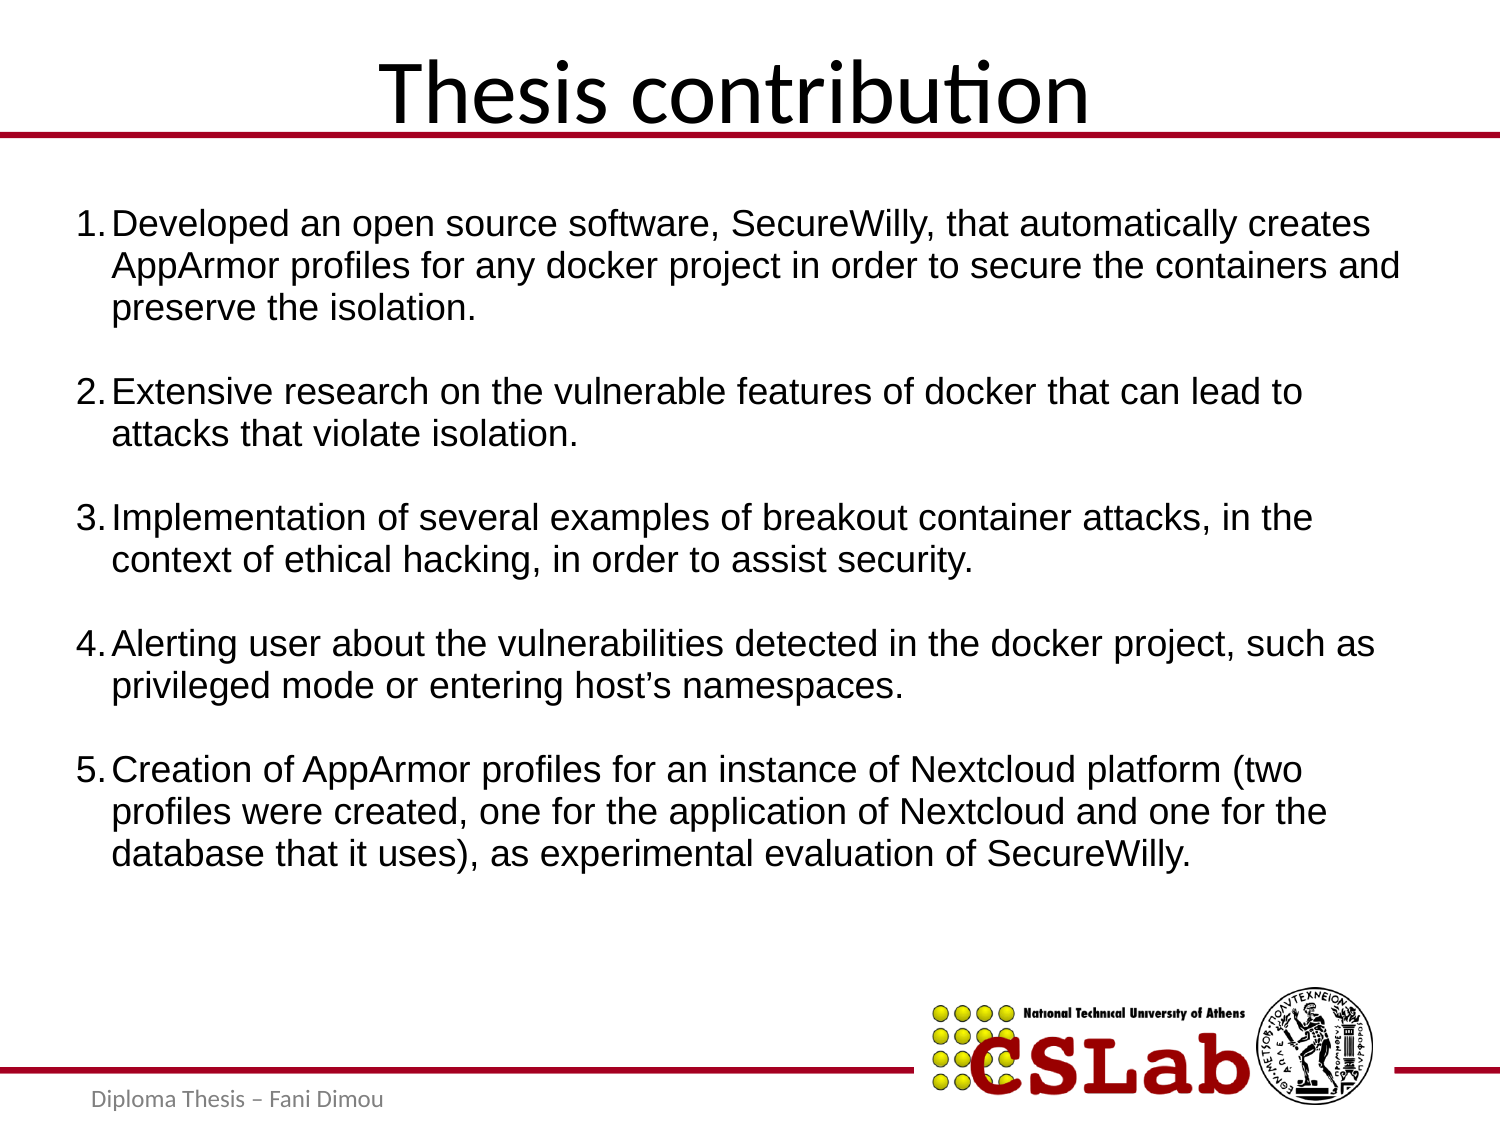

Thesis contribution
Developed an open source software, SecureWilly, that automatically creates AppArmor profiles for any docker project in order to secure the containers and preserve the isolation.
Extensive research on the vulnerable features of docker that can lead to attacks that violate isolation.
Implementation of several examples of breakout container attacks, in the context of ethical hacking, in order to assist security.
Alerting user about the vulnerabilities detected in the docker project, such as privileged mode or entering host’s namespaces.
Creation of AppArmor profiles for an instance of Nextcloud platform (two profiles were created, one for the application of Nextcloud and one for the database that it uses), as experimental evaluation of SecureWilly.